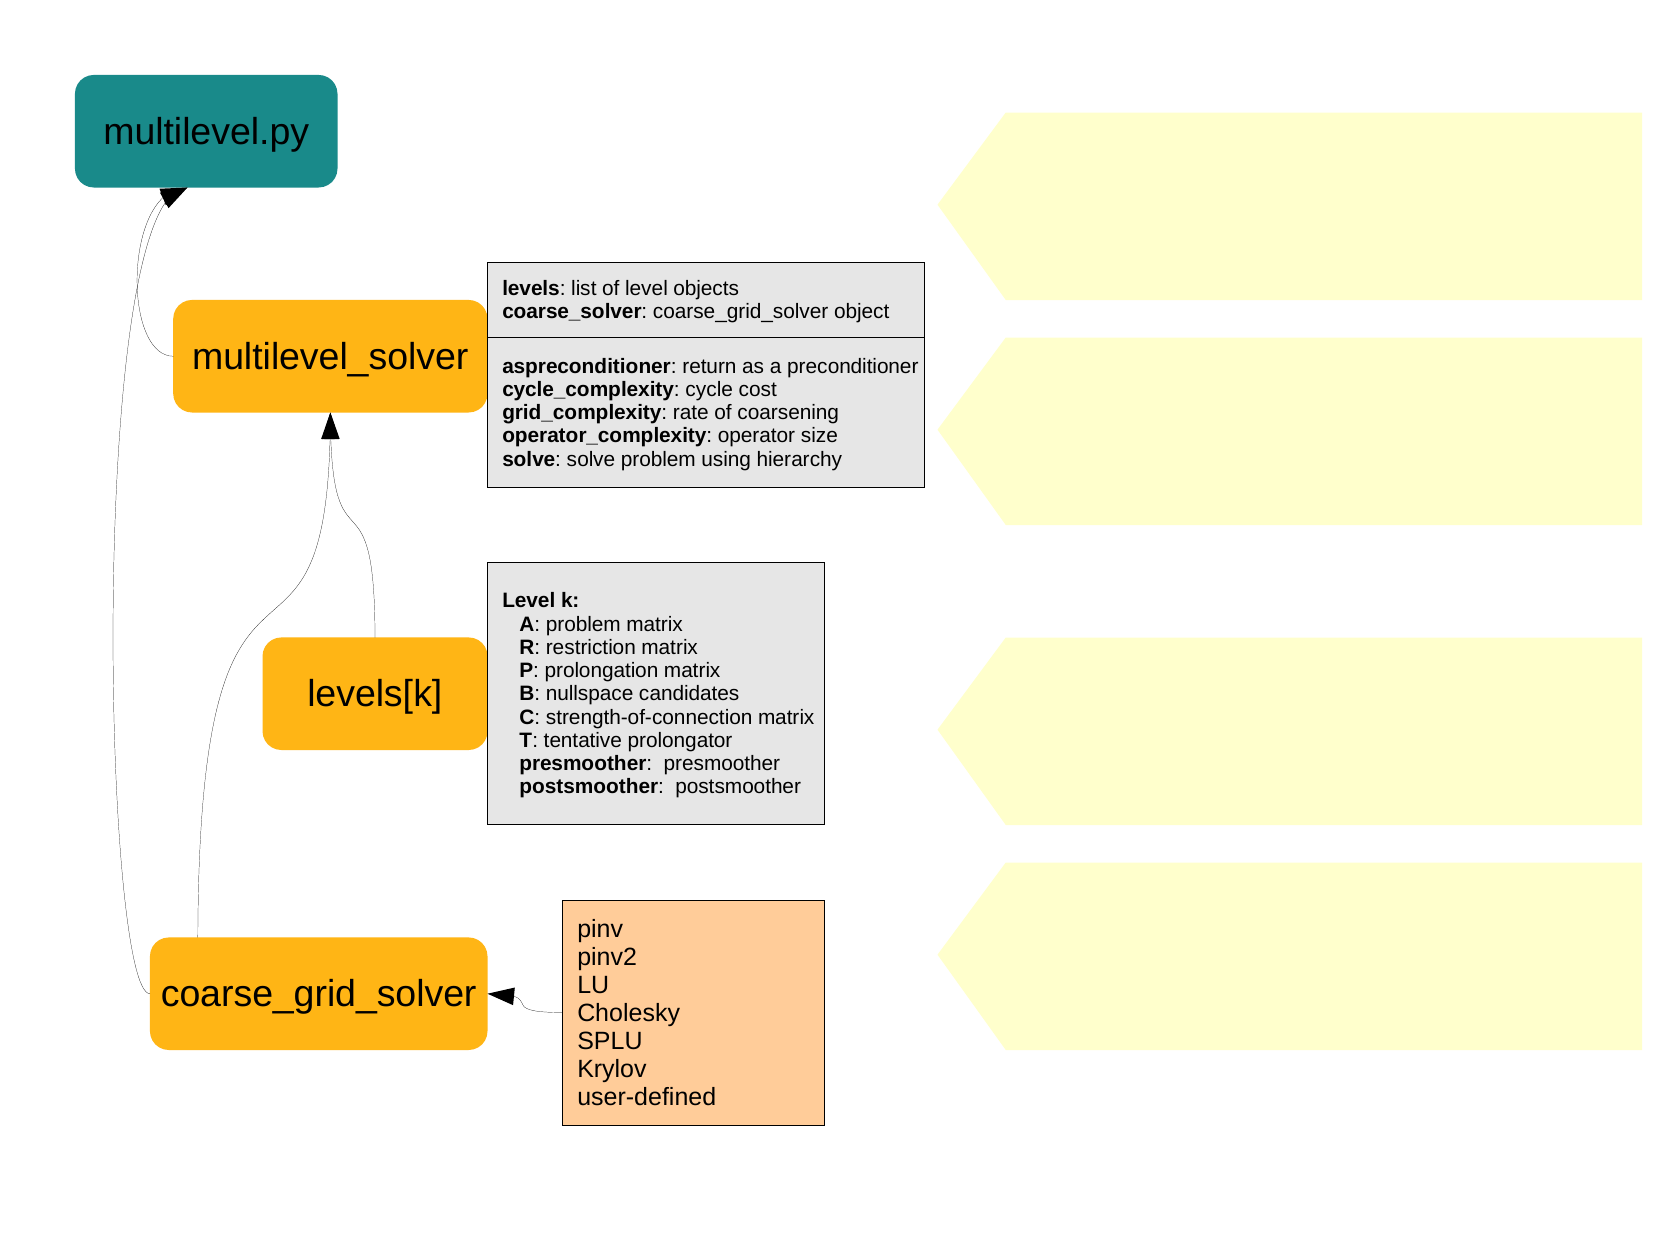

multilevel.py
levels: list of level objects
coarse_solver: coarse_grid_solver object
multilevel_solver
aspreconditioner: return as a preconditioner
cycle_complexity: cycle cost
grid_complexity: rate of coarsening
operator_complexity: operator size
solve: solve problem using hierarchy
Level k:
 A: problem matrix
 R: restriction matrix
 P: prolongation matrix
 B: nullspace candidates
 C: strength-of-connection matrix
 T: tentative prolongator
 presmoother: presmoother
 postsmoother: postsmoother
levels[k]
pinv
pinv2
LU
Cholesky
SPLU
Krylov
user-defined
coarse_grid_solver